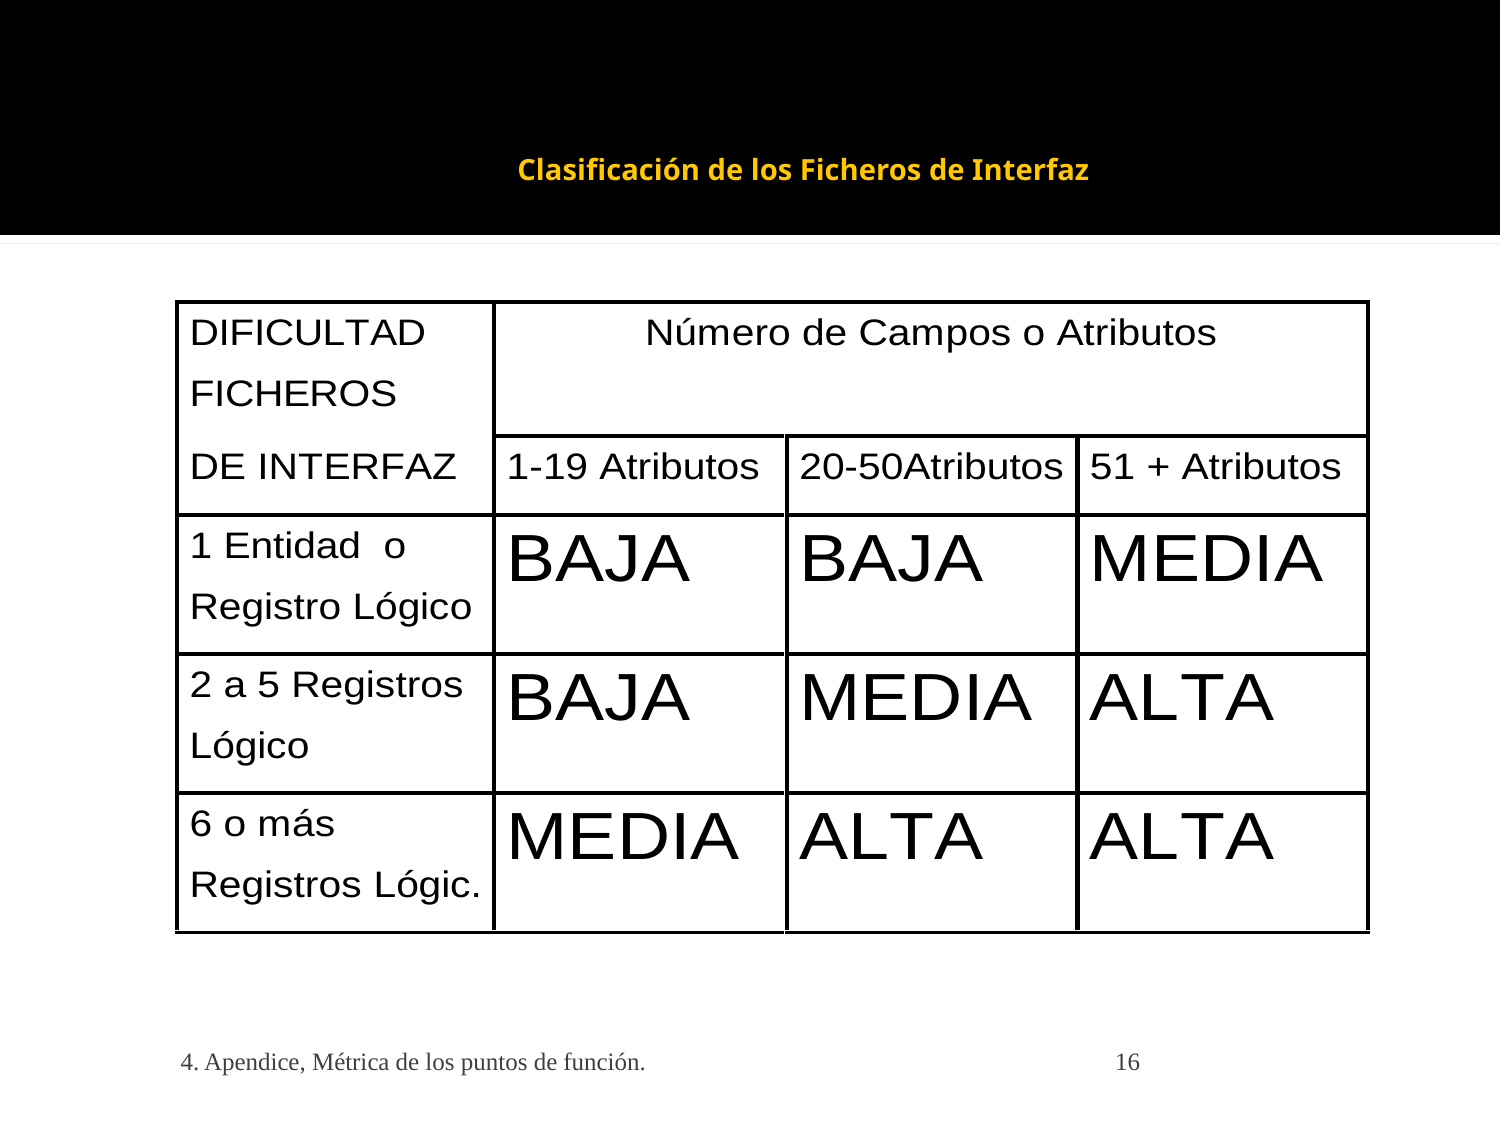

# Clasificación de los Ficheros de Interfaz
4. Apendice, Métrica de los puntos de función.
14